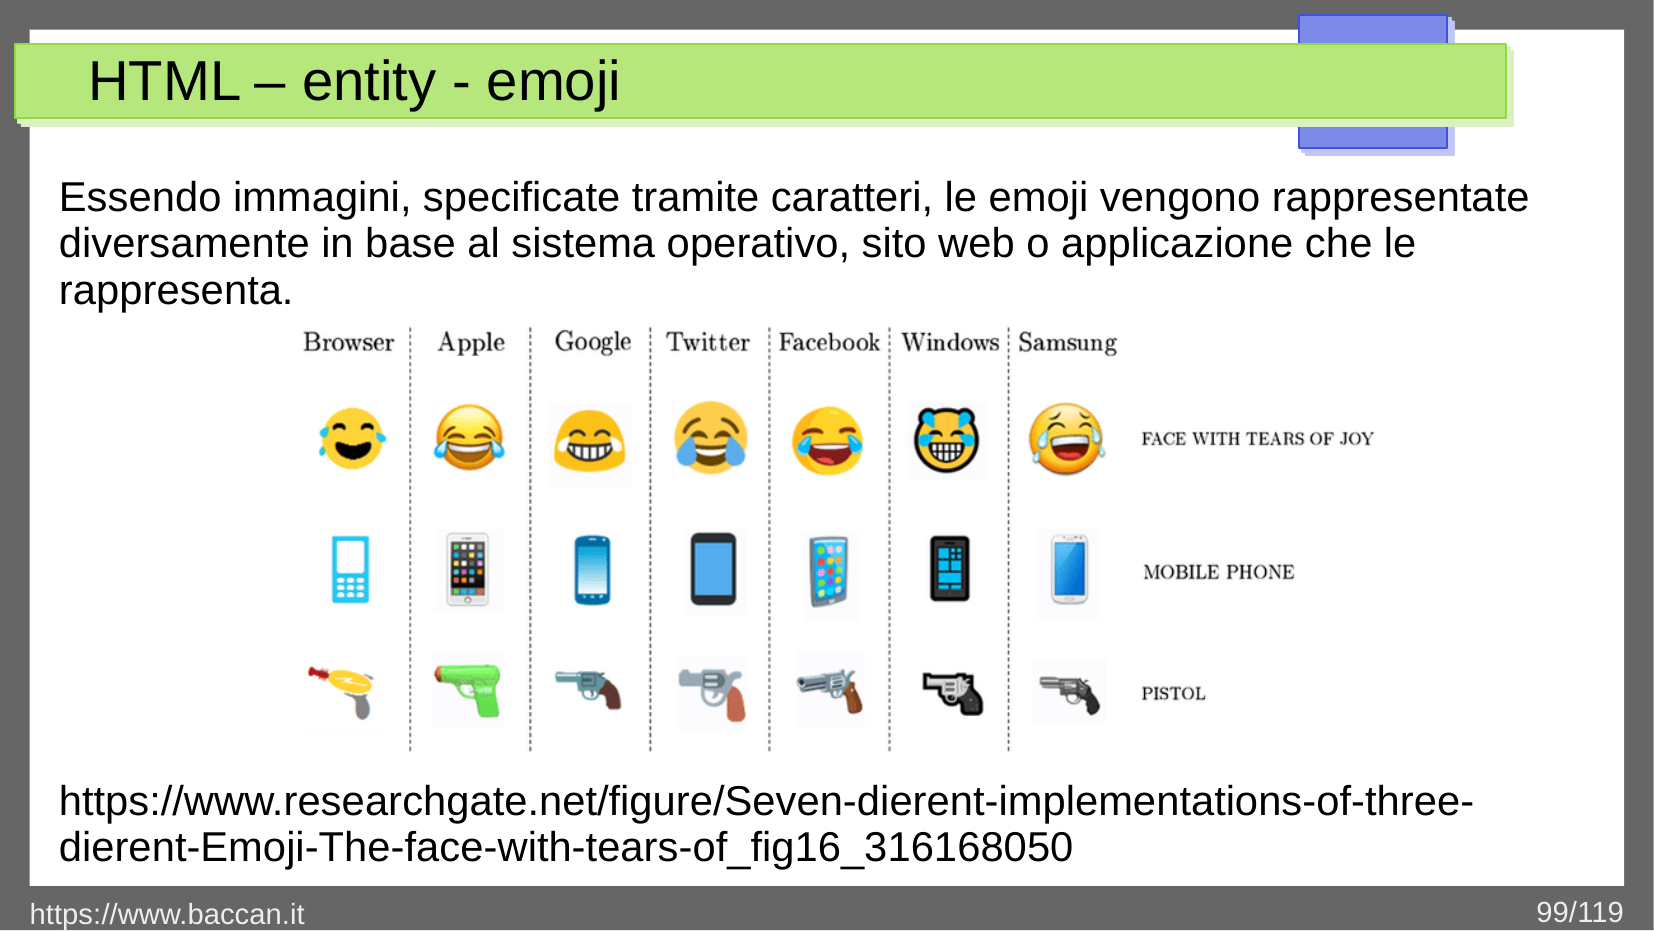

# HTML – entity - emoji
Essendo immagini, specificate tramite caratteri, le emoji vengono rappresentate diversamente in base al sistema operativo, sito web o applicazione che le rappresenta.
https://www.researchgate.net/figure/Seven-dierent-implementations-of-three-dierent-Emoji-The-face-with-tears-of_fig16_316168050
99
https://www.baccan.it